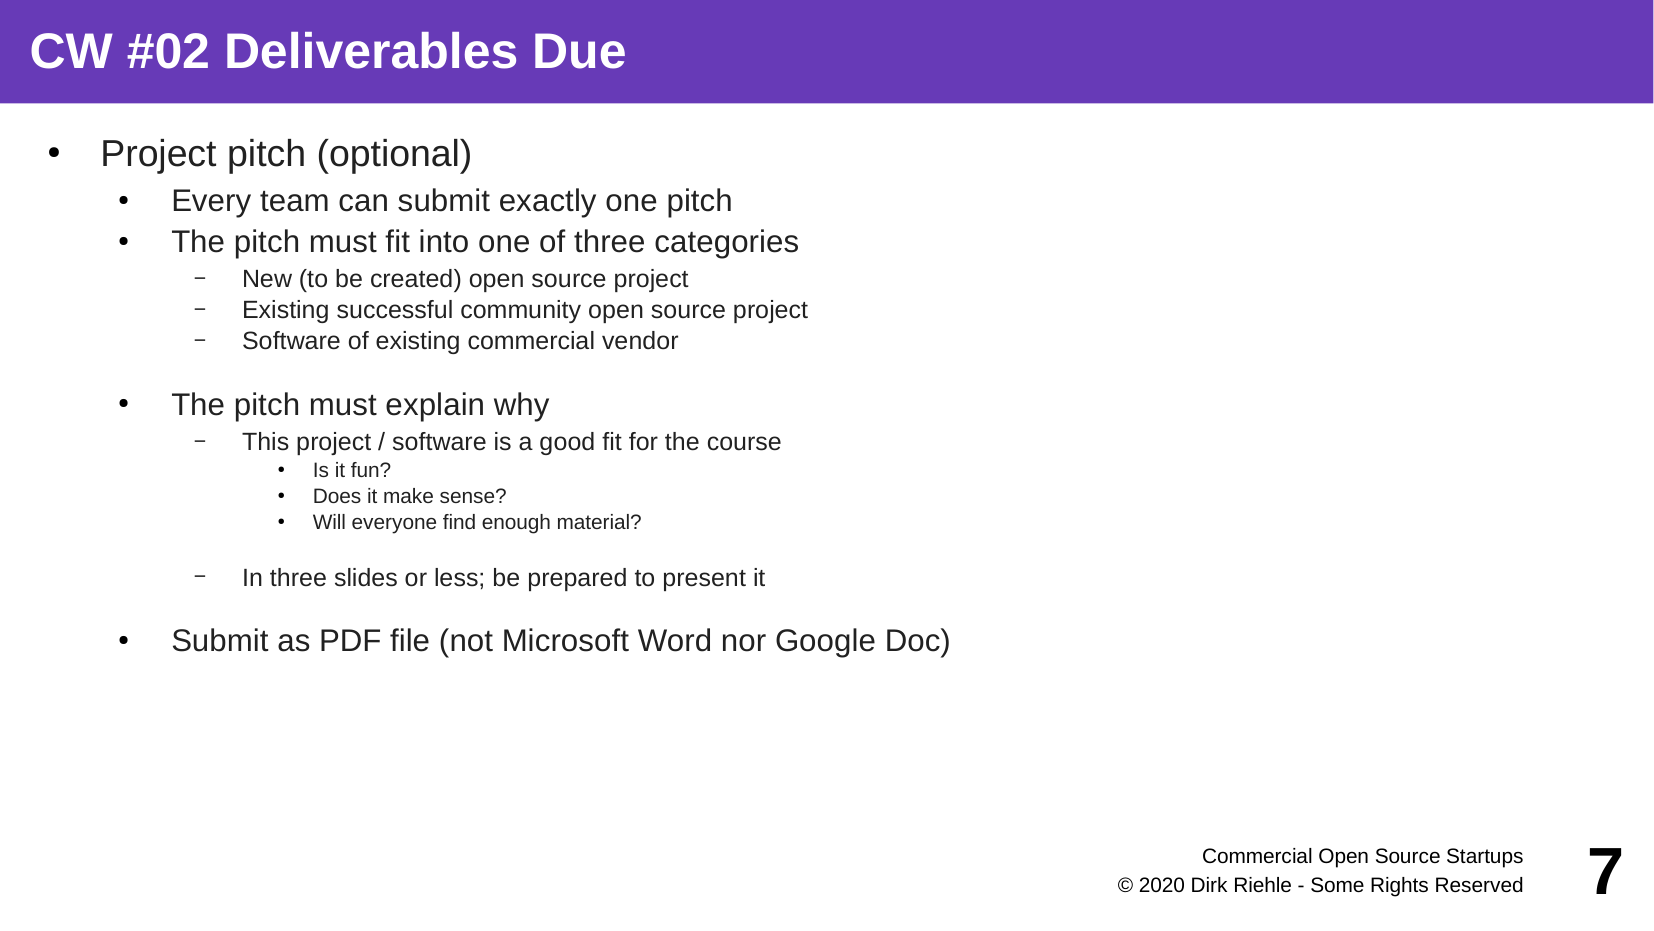

# CW #02 Deliverables Due
Project pitch (optional)
Every team can submit exactly one pitch
The pitch must fit into one of three categories
New (to be created) open source project
Existing successful community open source project
Software of existing commercial vendor
The pitch must explain why
This project / software is a good fit for the course
Is it fun?
Does it make sense?
Will everyone find enough material?
In three slides or less; be prepared to present it
Submit as PDF file (not Microsoft Word nor Google Doc)
Commercial Open Source Startups
7
© 2020 Dirk Riehle - Some Rights Reserved